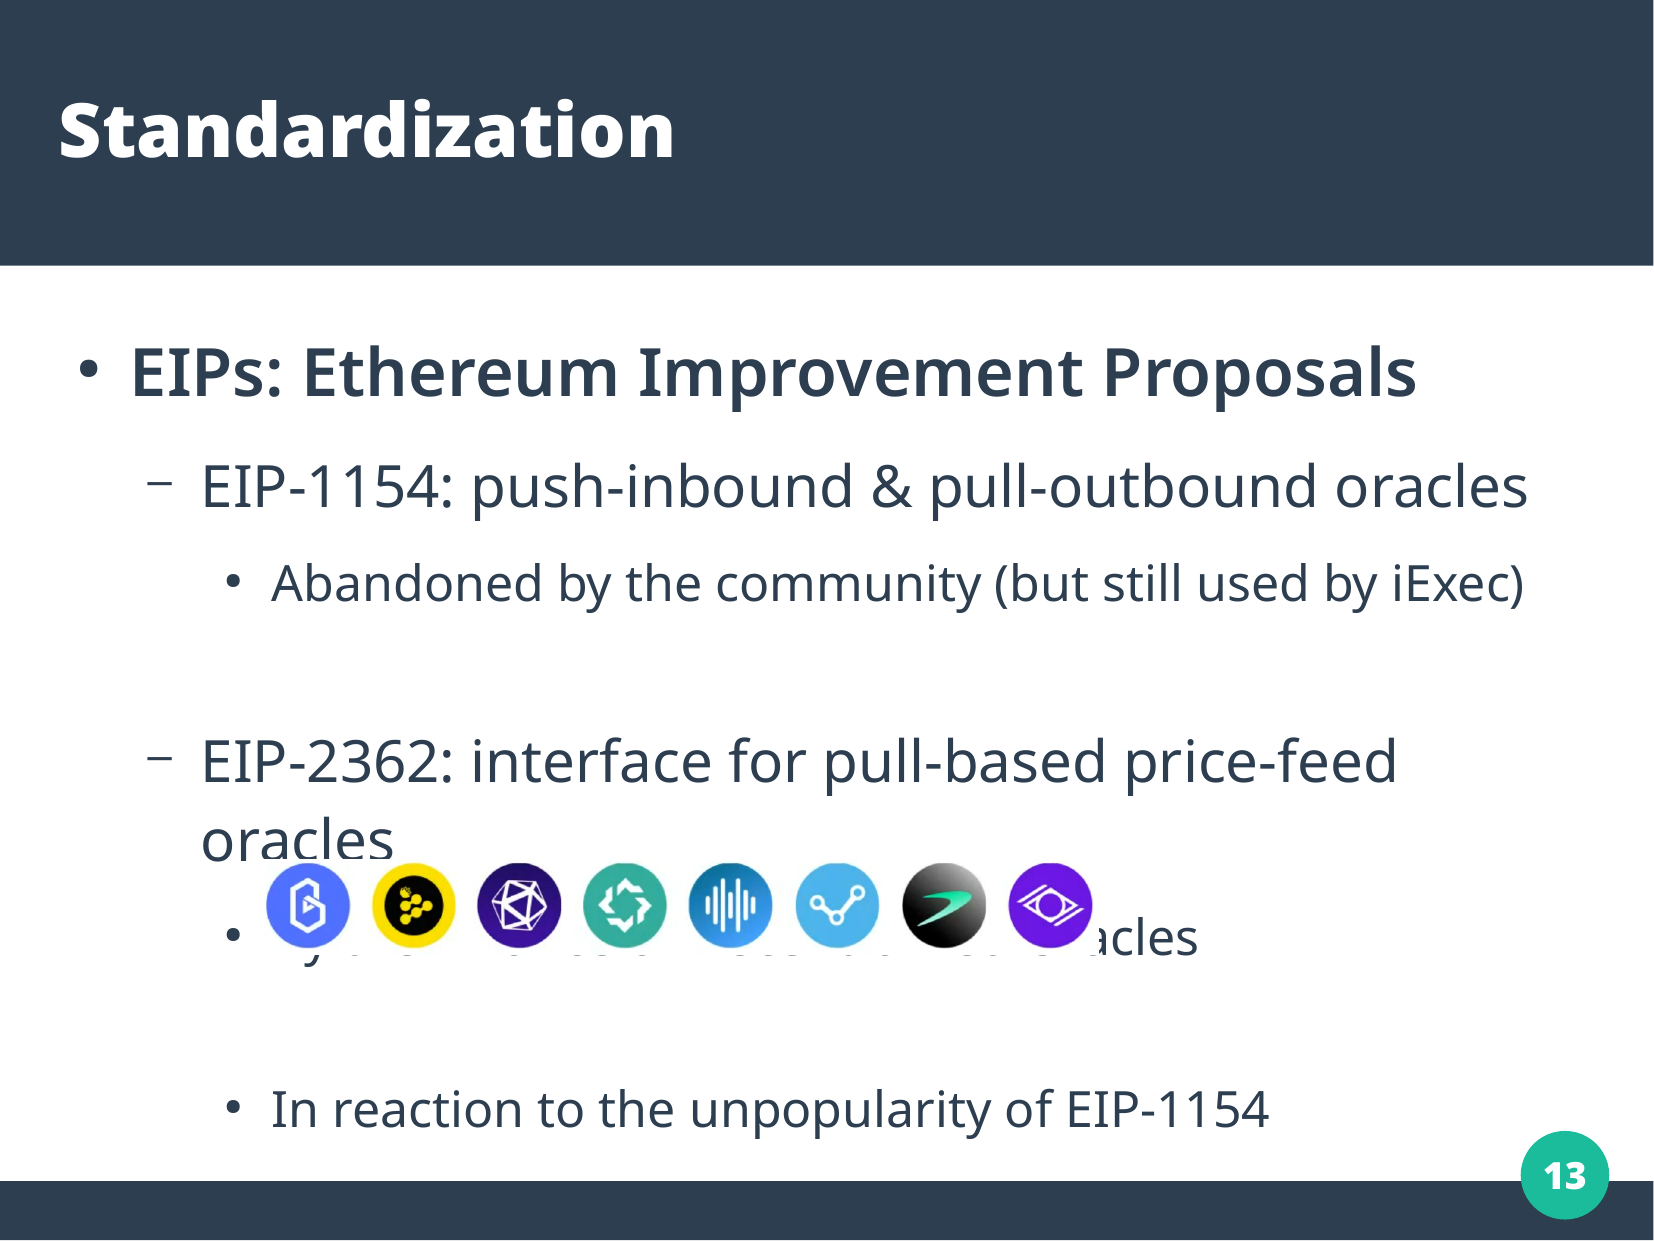

# Standardization
EIPs: Ethereum Improvement Proposals
EIP-1154: push-inbound & pull-outbound oracles
Abandoned by the community (but still used by iExec)
EIP-2362: interface for pull-based price-feed oracles
By the Alliance of Decentralized Oracles
In reaction to the unpopularity of EIP-1154
13